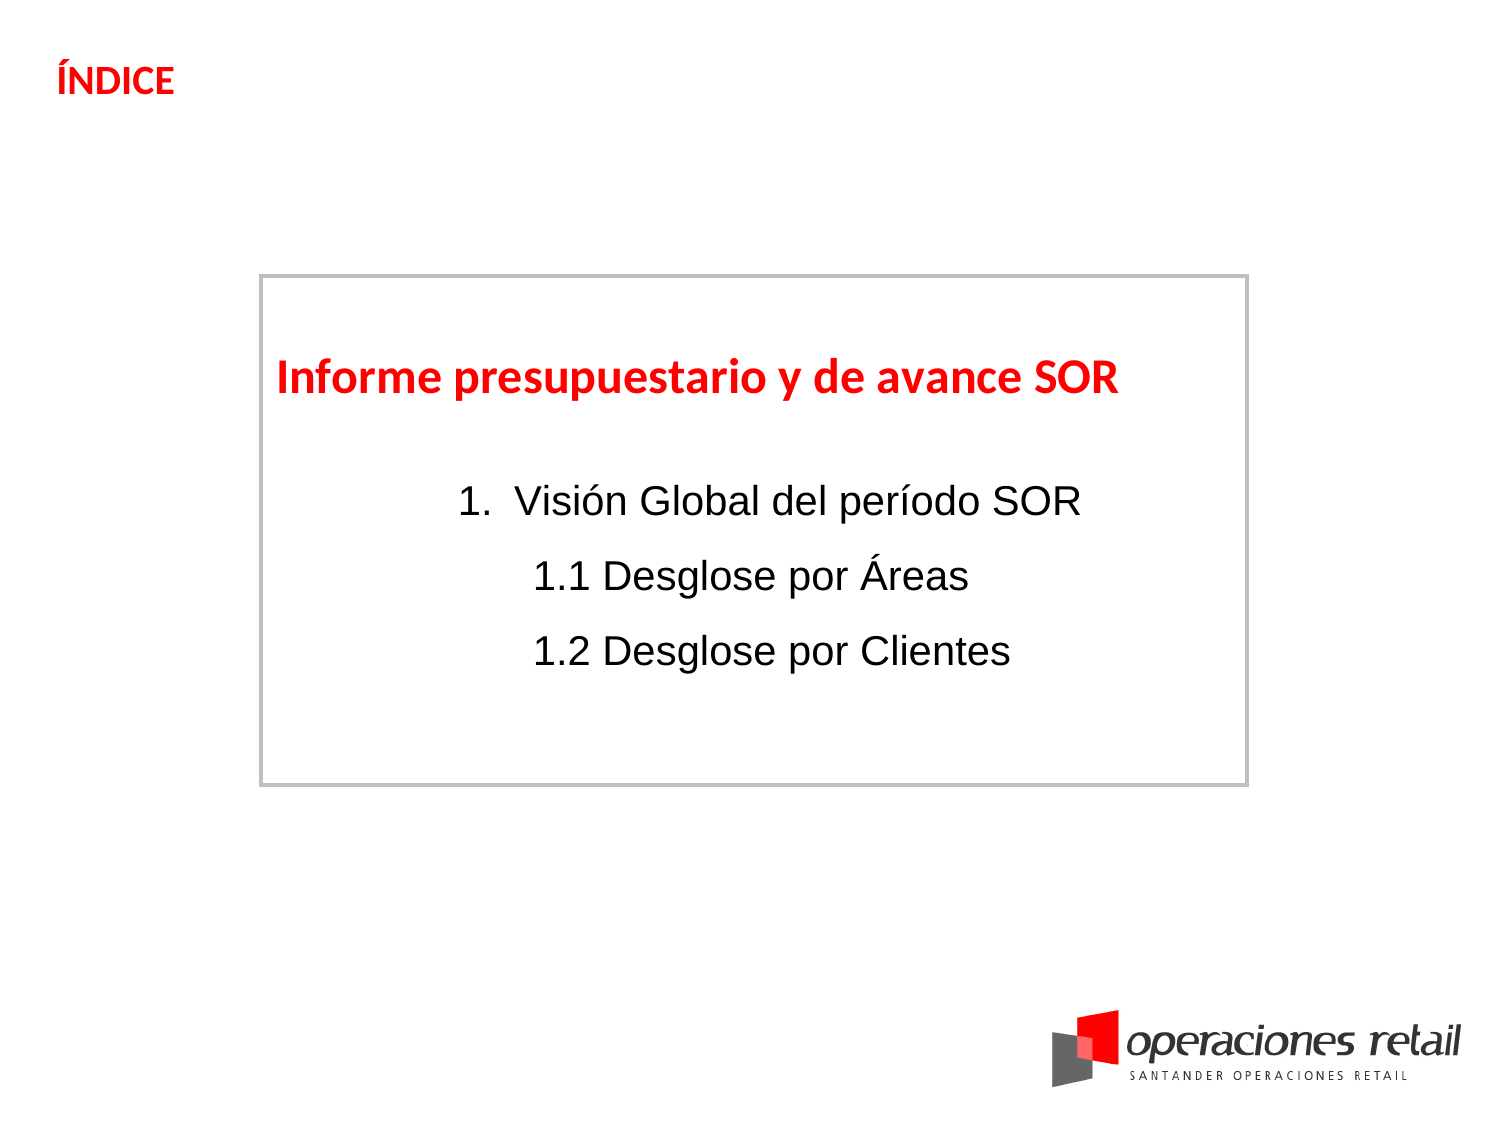

ÍNDICE
Informe presupuestario y de avance SOR
Visión Global del período SOR
1.1 Desglose por Áreas
1.2 Desglose por Clientes